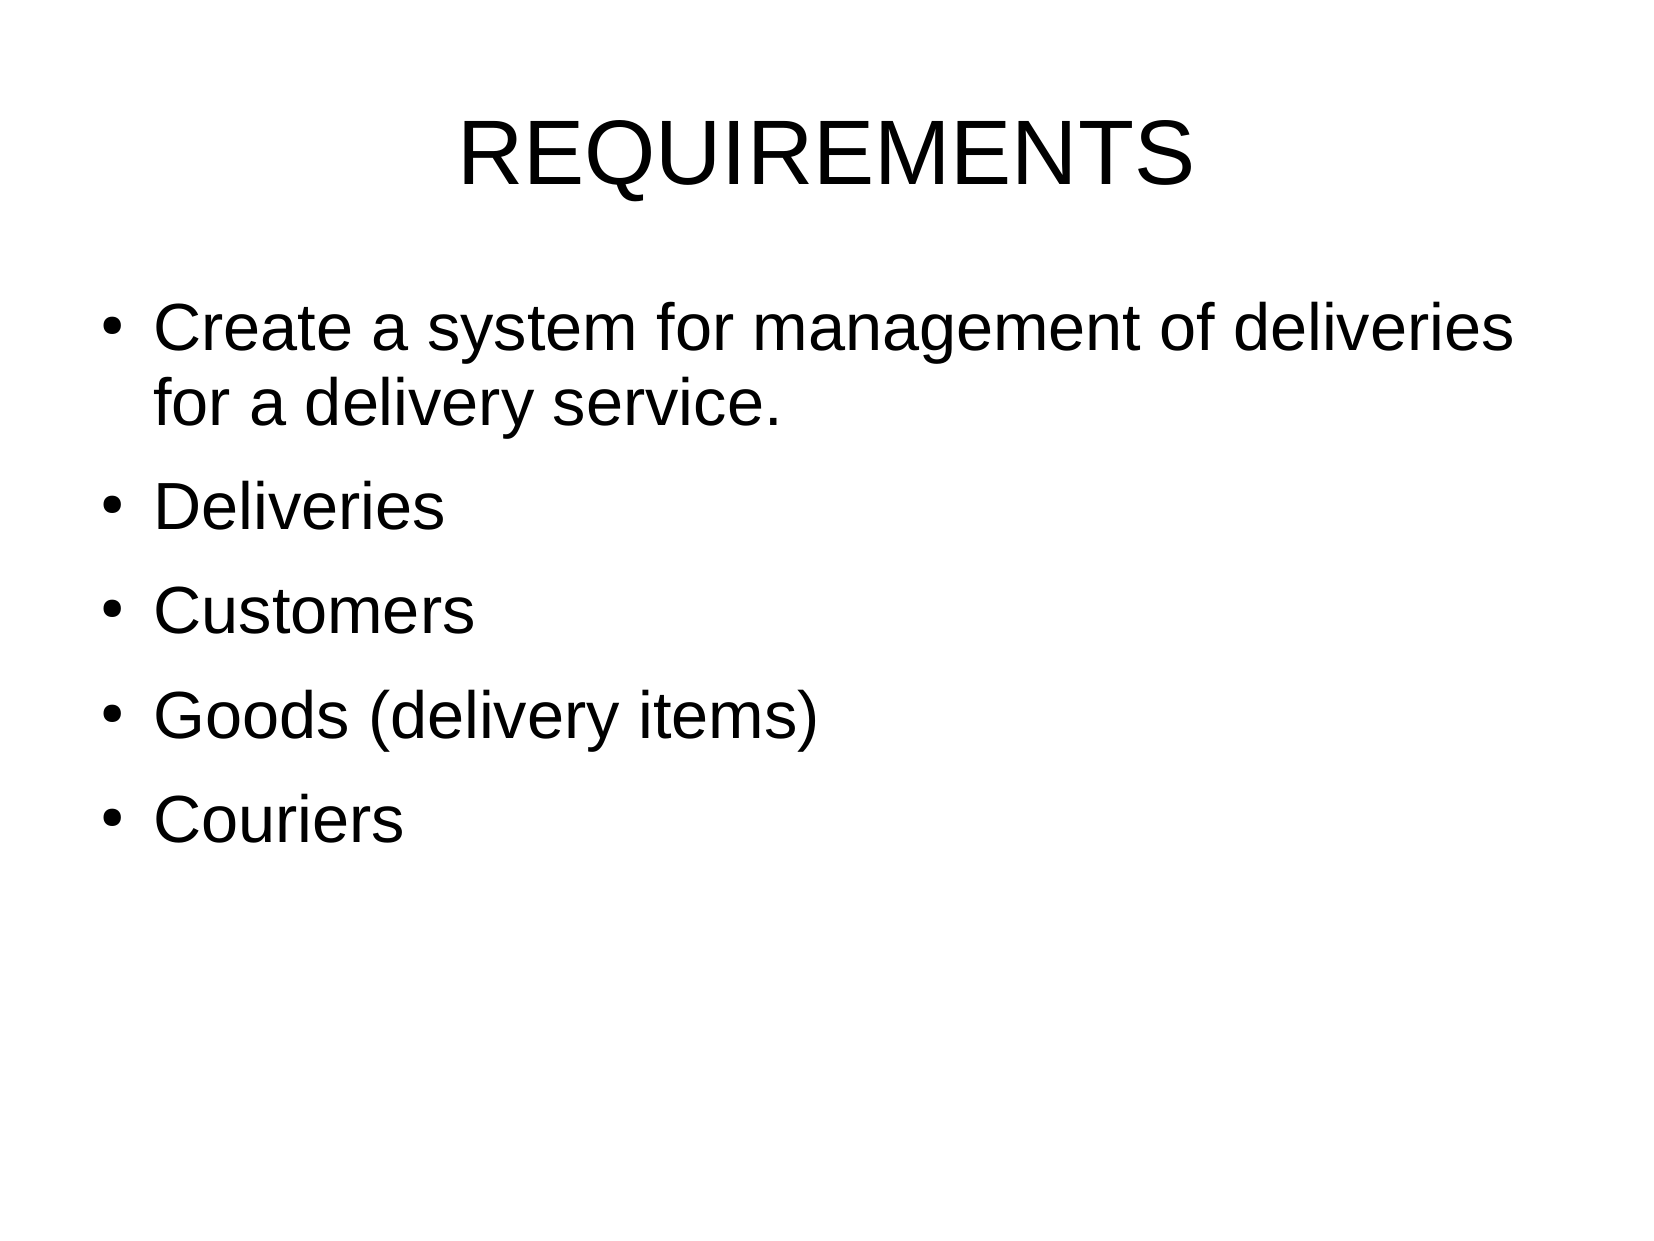

# REQUIREMENTS
Create a system for management of deliveries for a delivery service.
Deliveries
Customers
Goods (delivery items)
Couriers